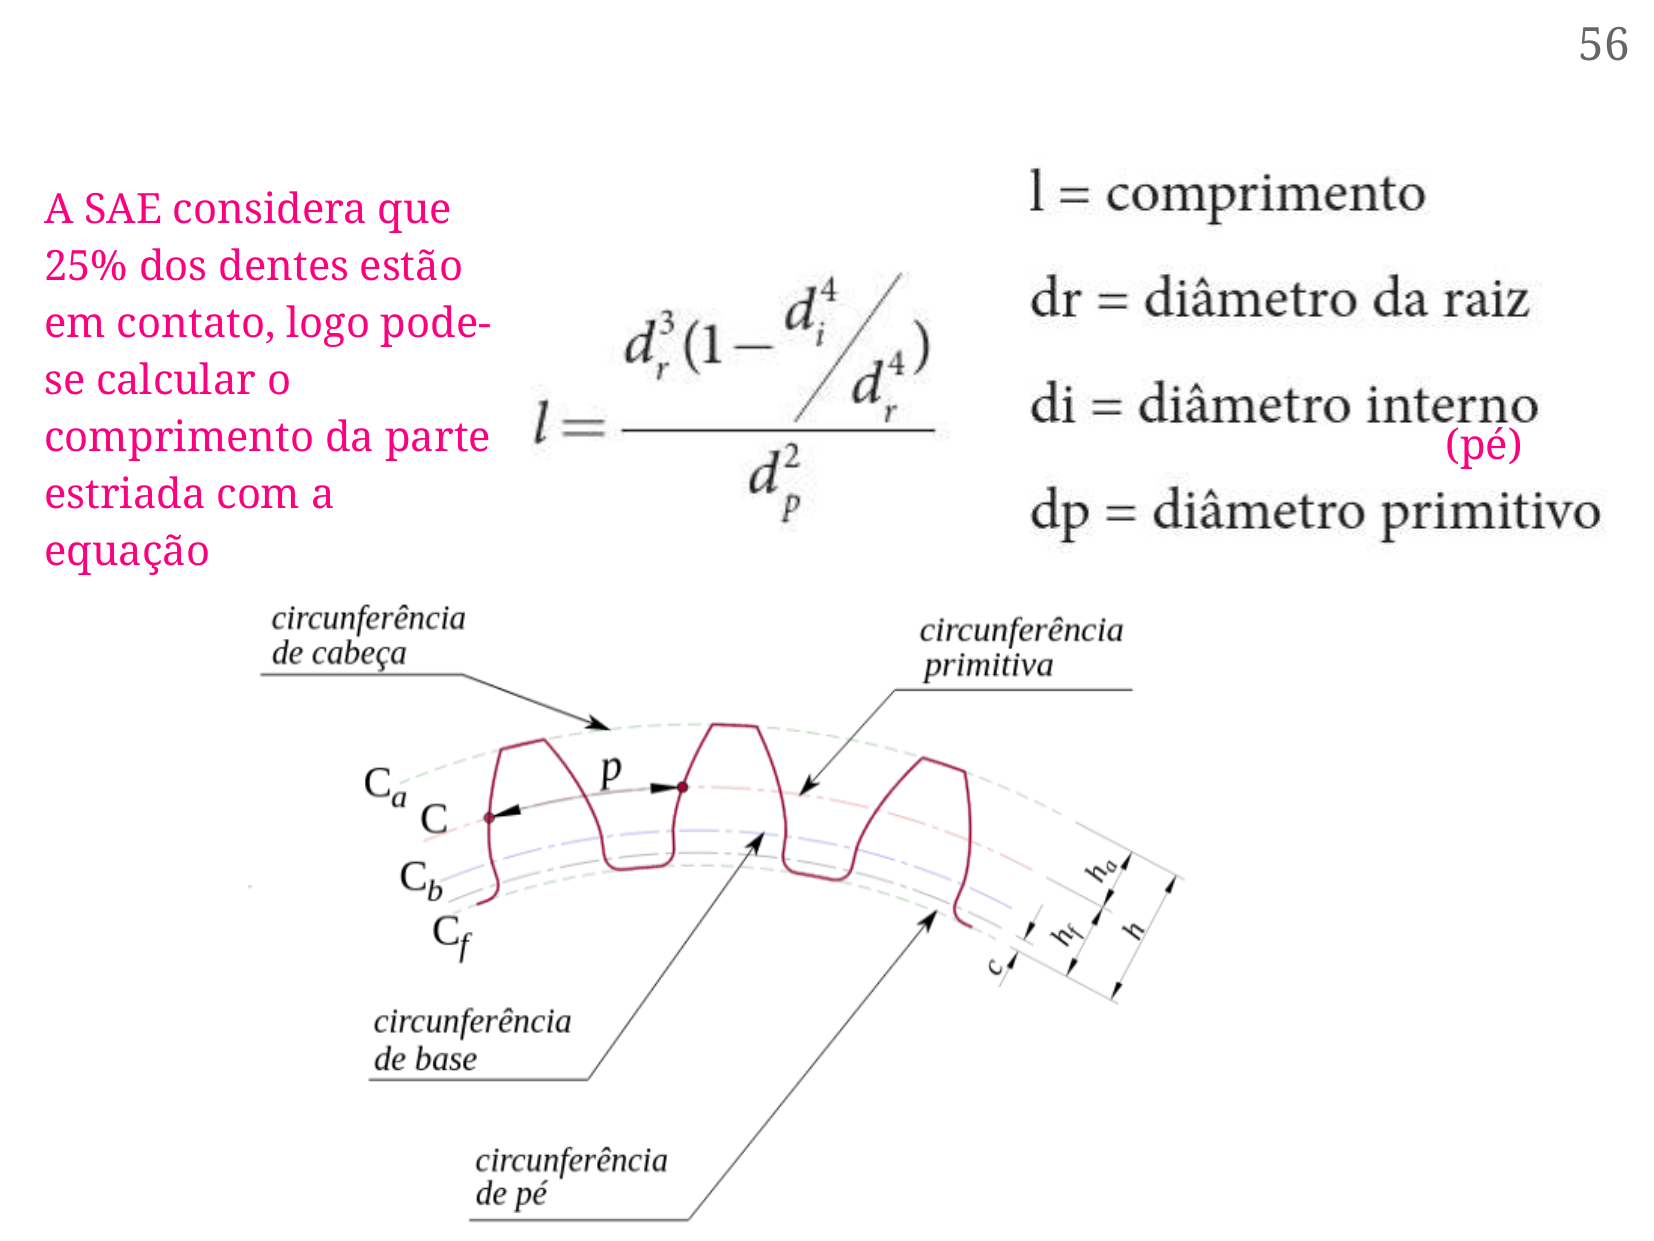

# A SAE considera que 25% dos dentes estão em contato, logo pode-se calcular o comprimento da parte estriada com a equação
56
A SAE considera que 25% dos dentes estão em contato, logo pode-se calcular o comprimento da parte estriada com a equação
(pé)